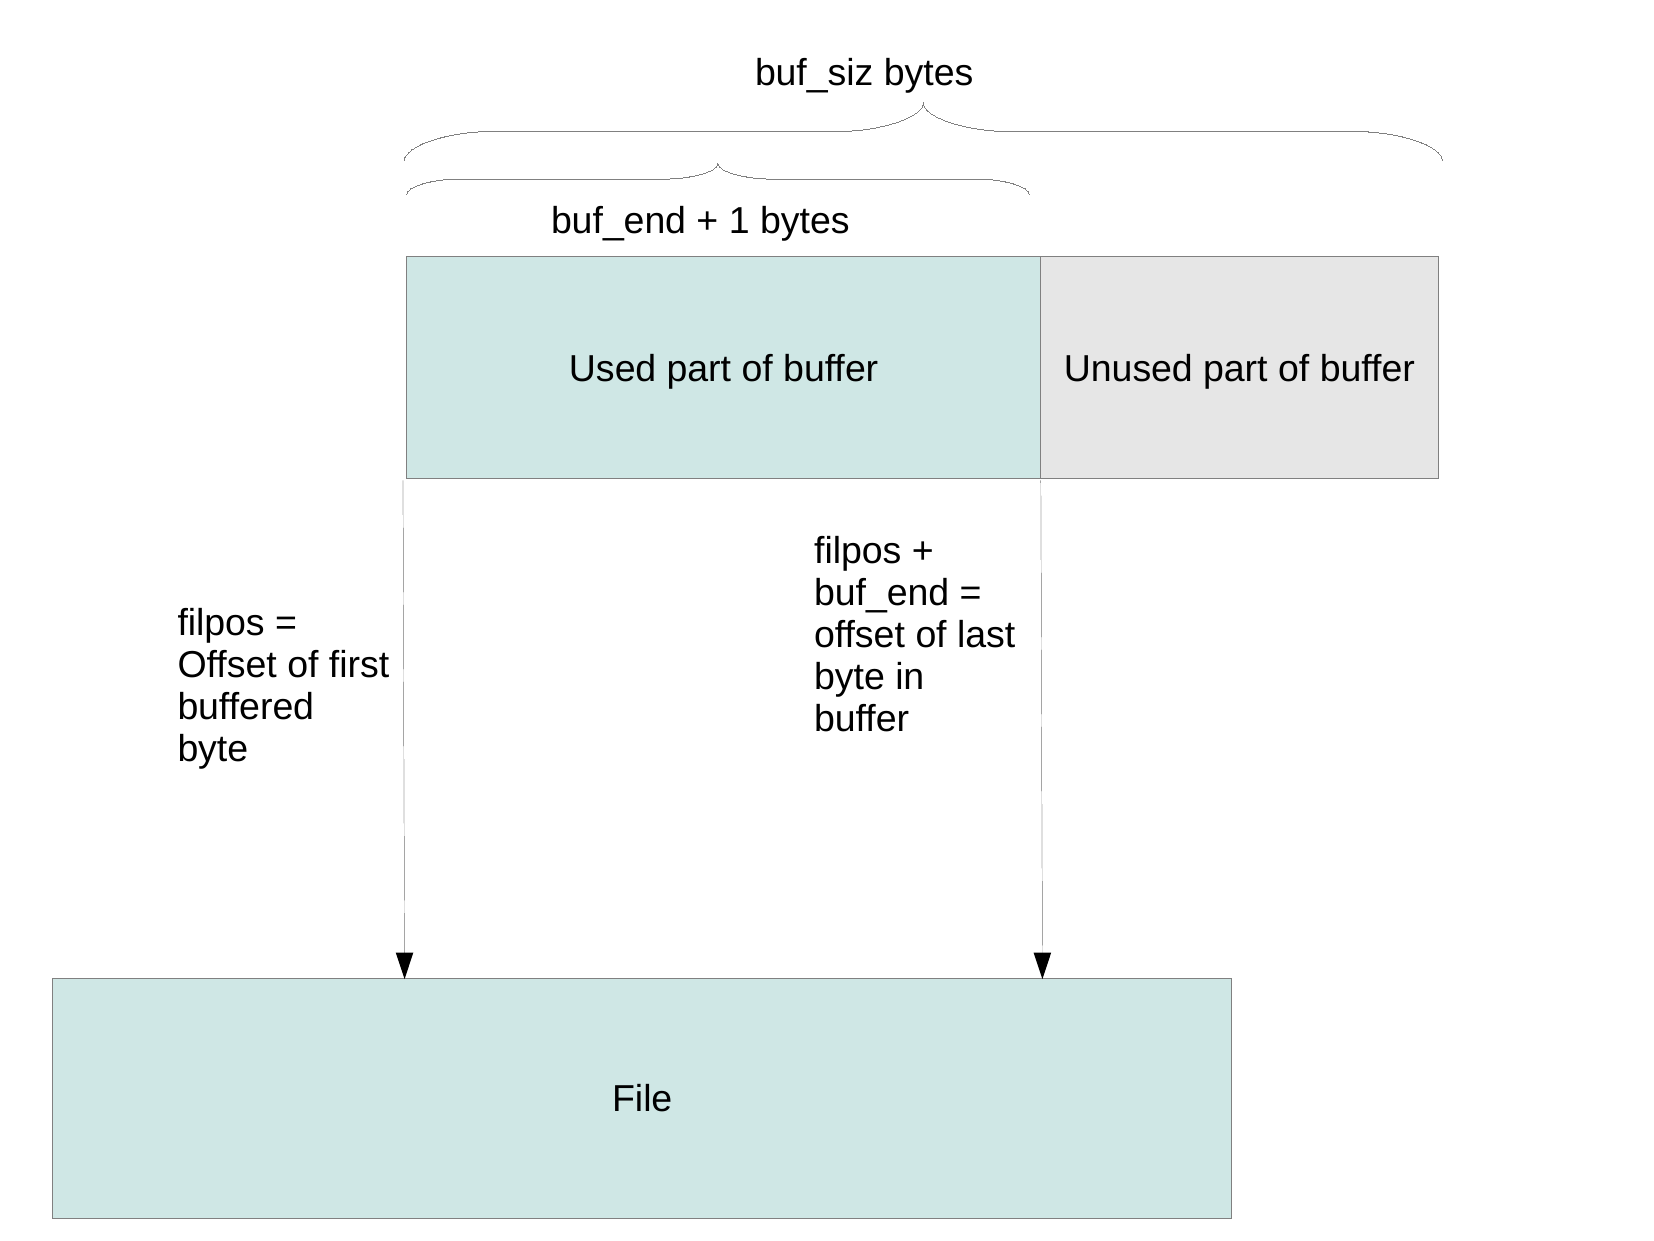

buf_siz bytes
buf_end + 1 bytes
Used part of buffer
Unused part of buffer
filpos + buf_end = offset of last byte in buffer
filpos =
Offset of first buffered byte
File